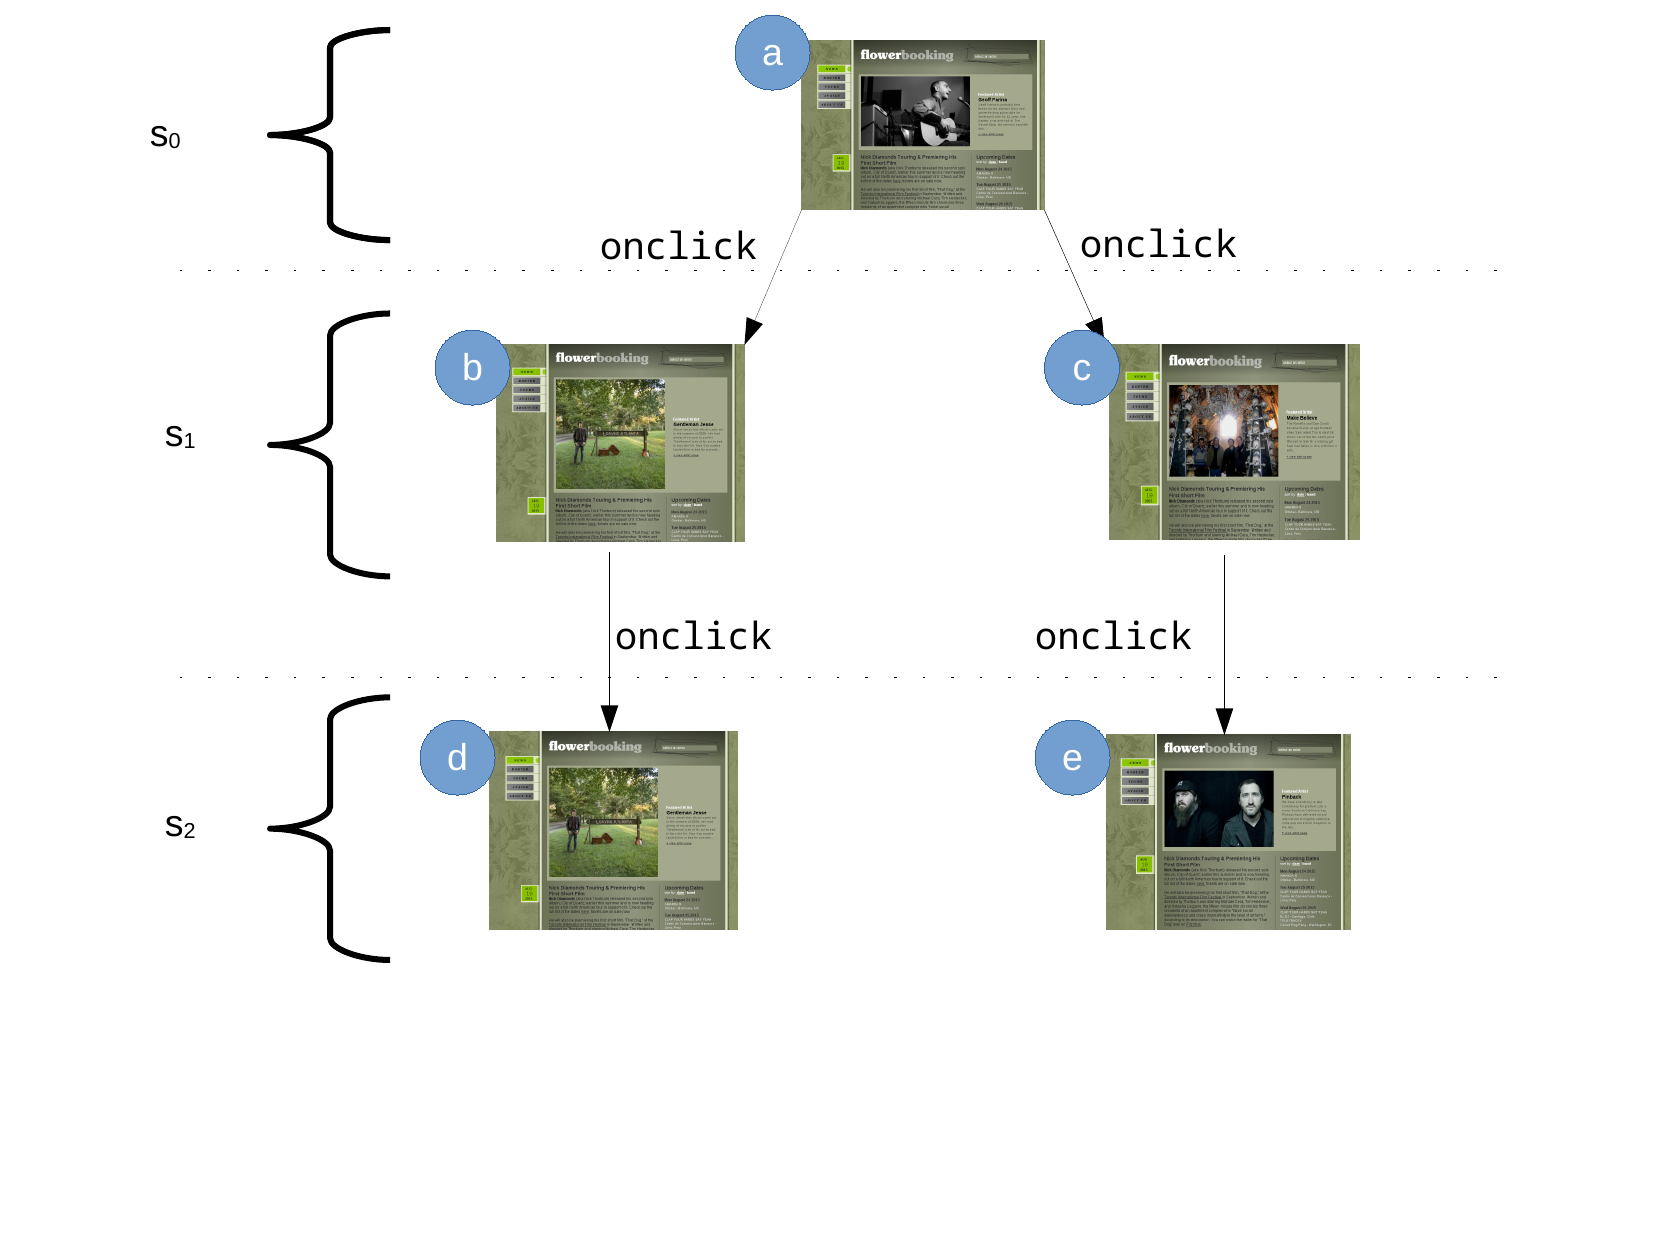

a
s0
onclick
onclick
b
c
s1
onclick
onclick
d
e
s2